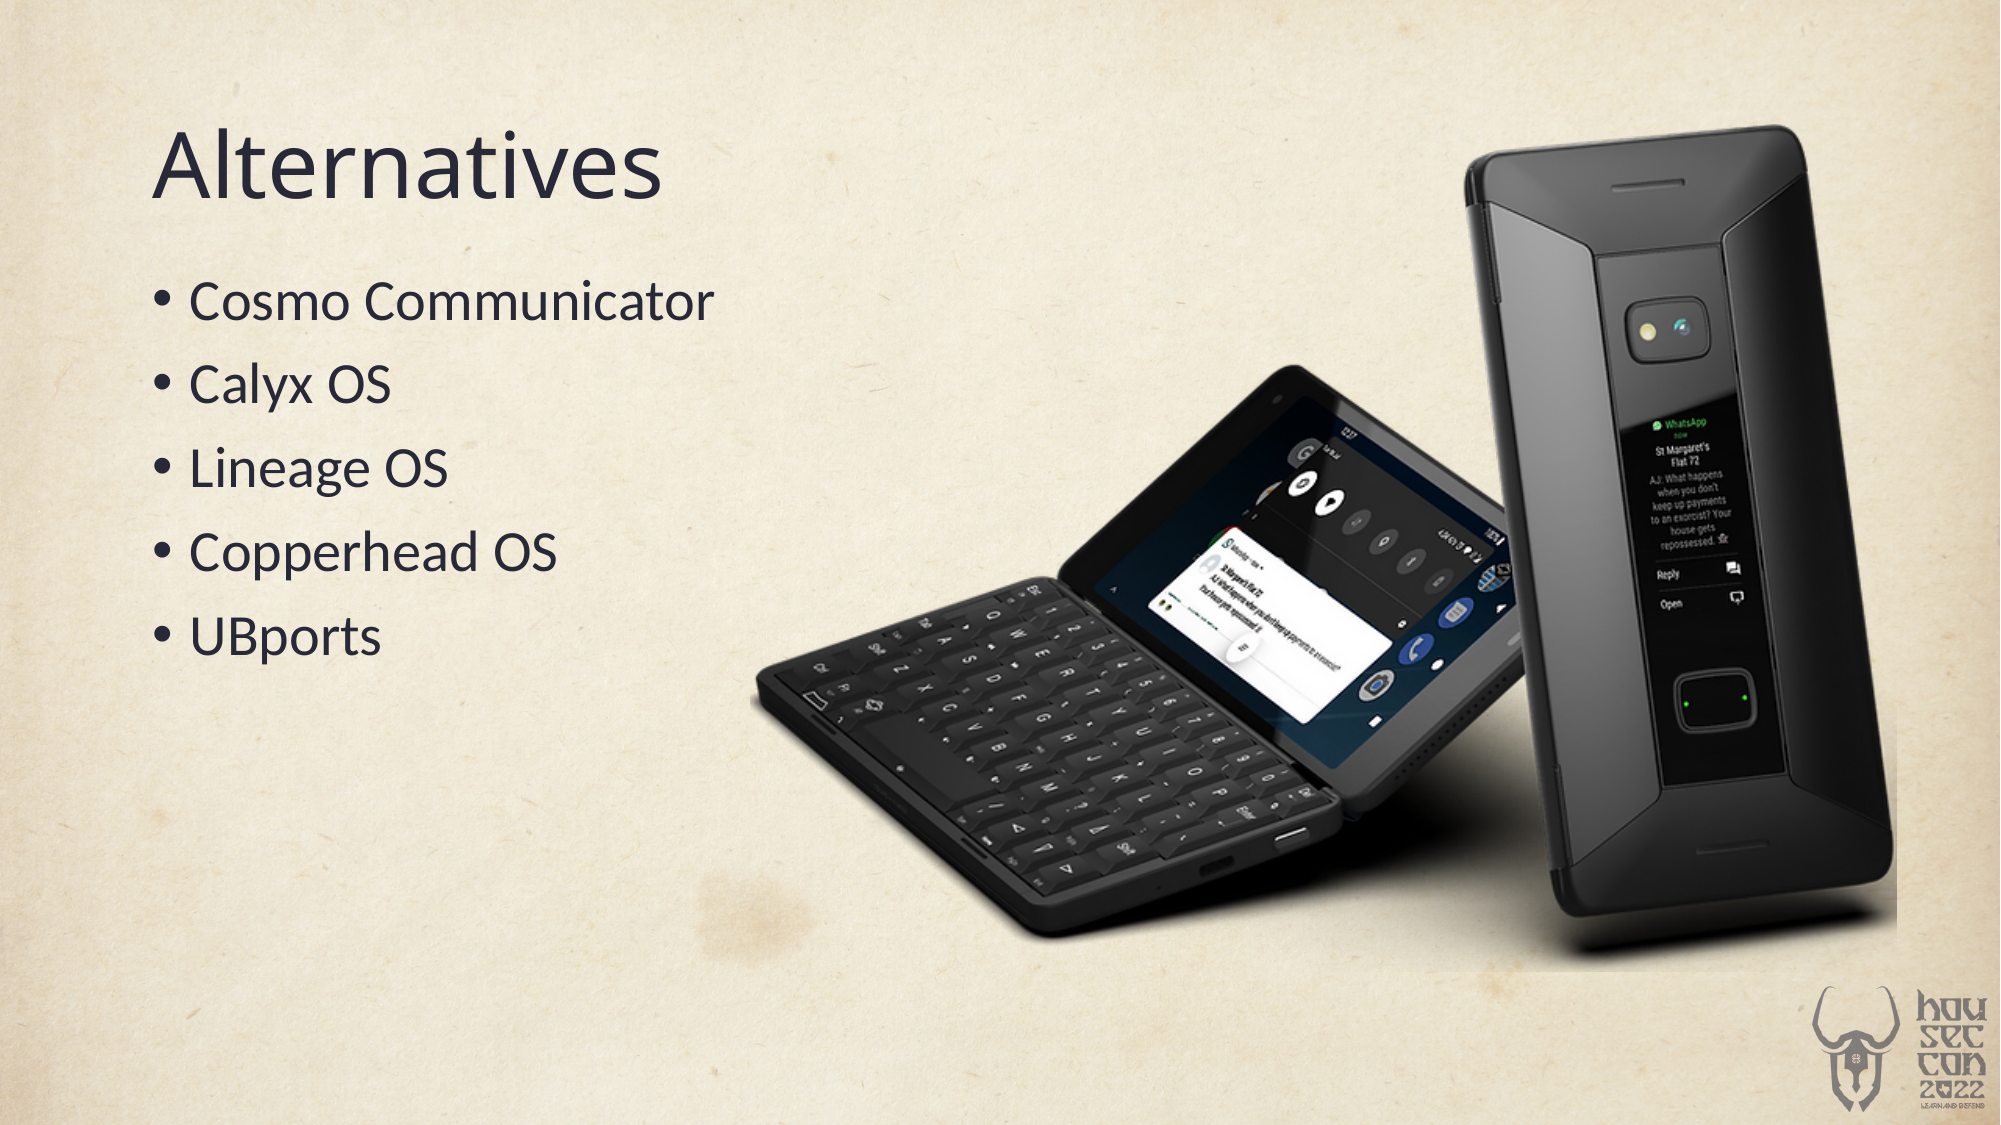

Alternatives
Cosmo Communicator
Calyx OS
Lineage OS
Copperhead OS
UBports